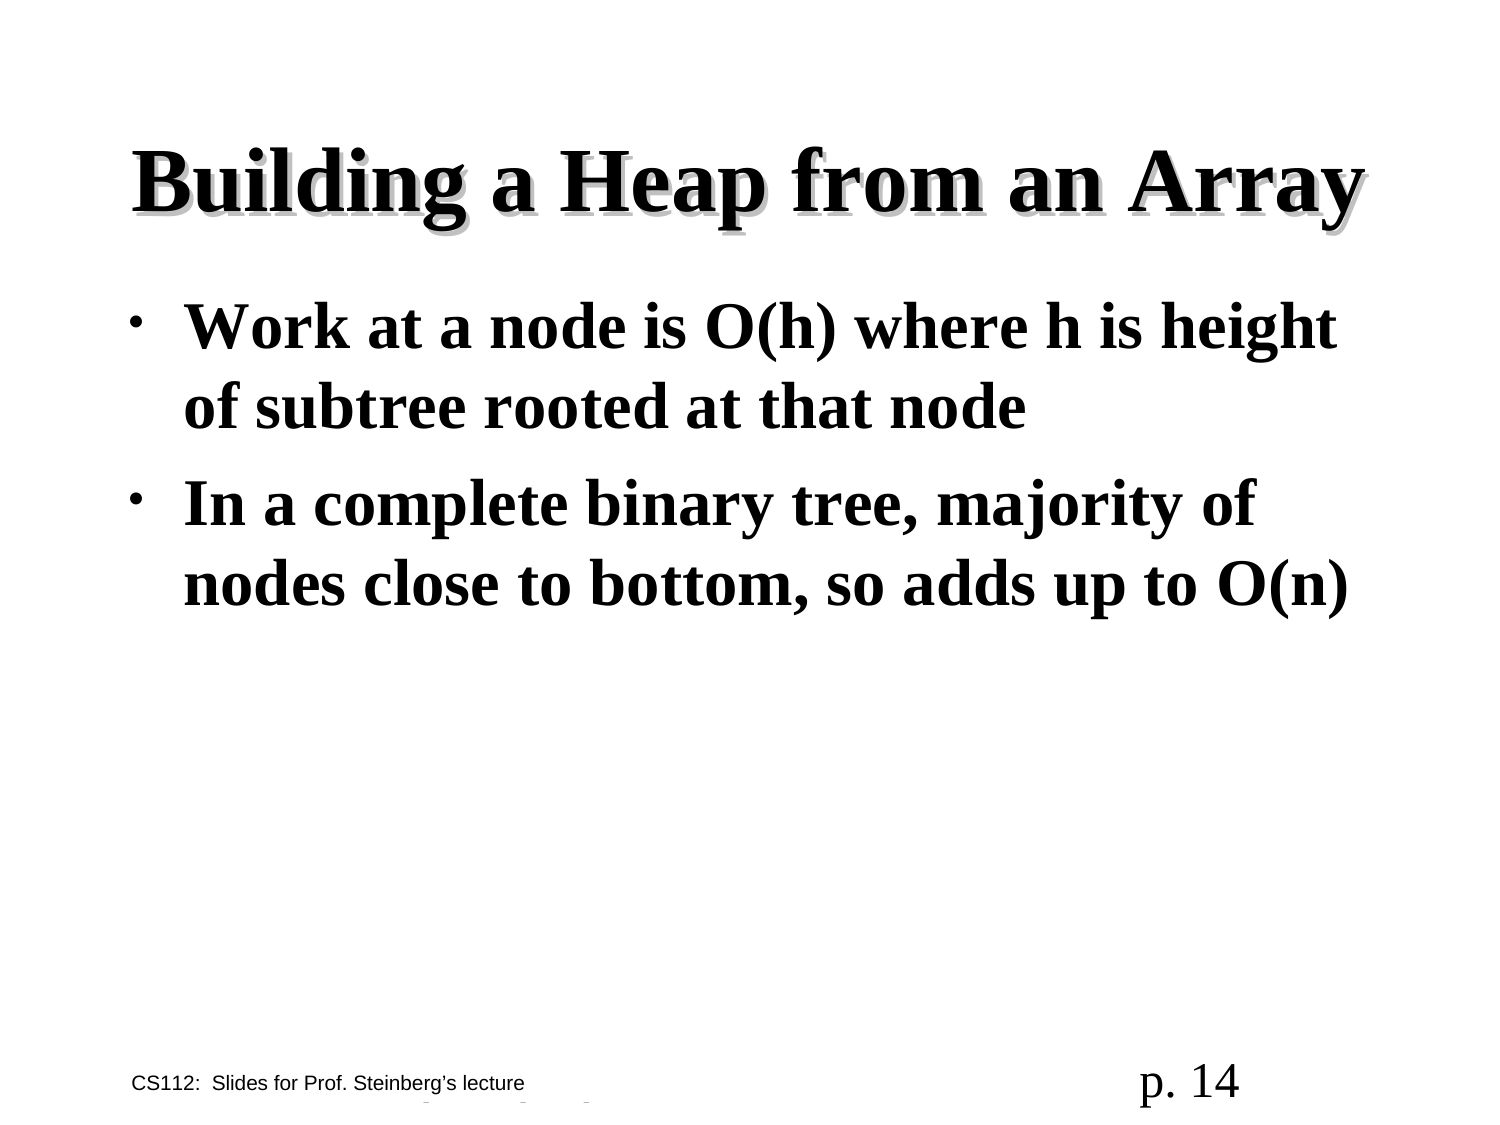

# Building a Heap from an Array
Work at a node is O(h) where h is height of subtree rooted at that node
In a complete binary tree, majority of nodes close to bottom, so adds up to O(n)